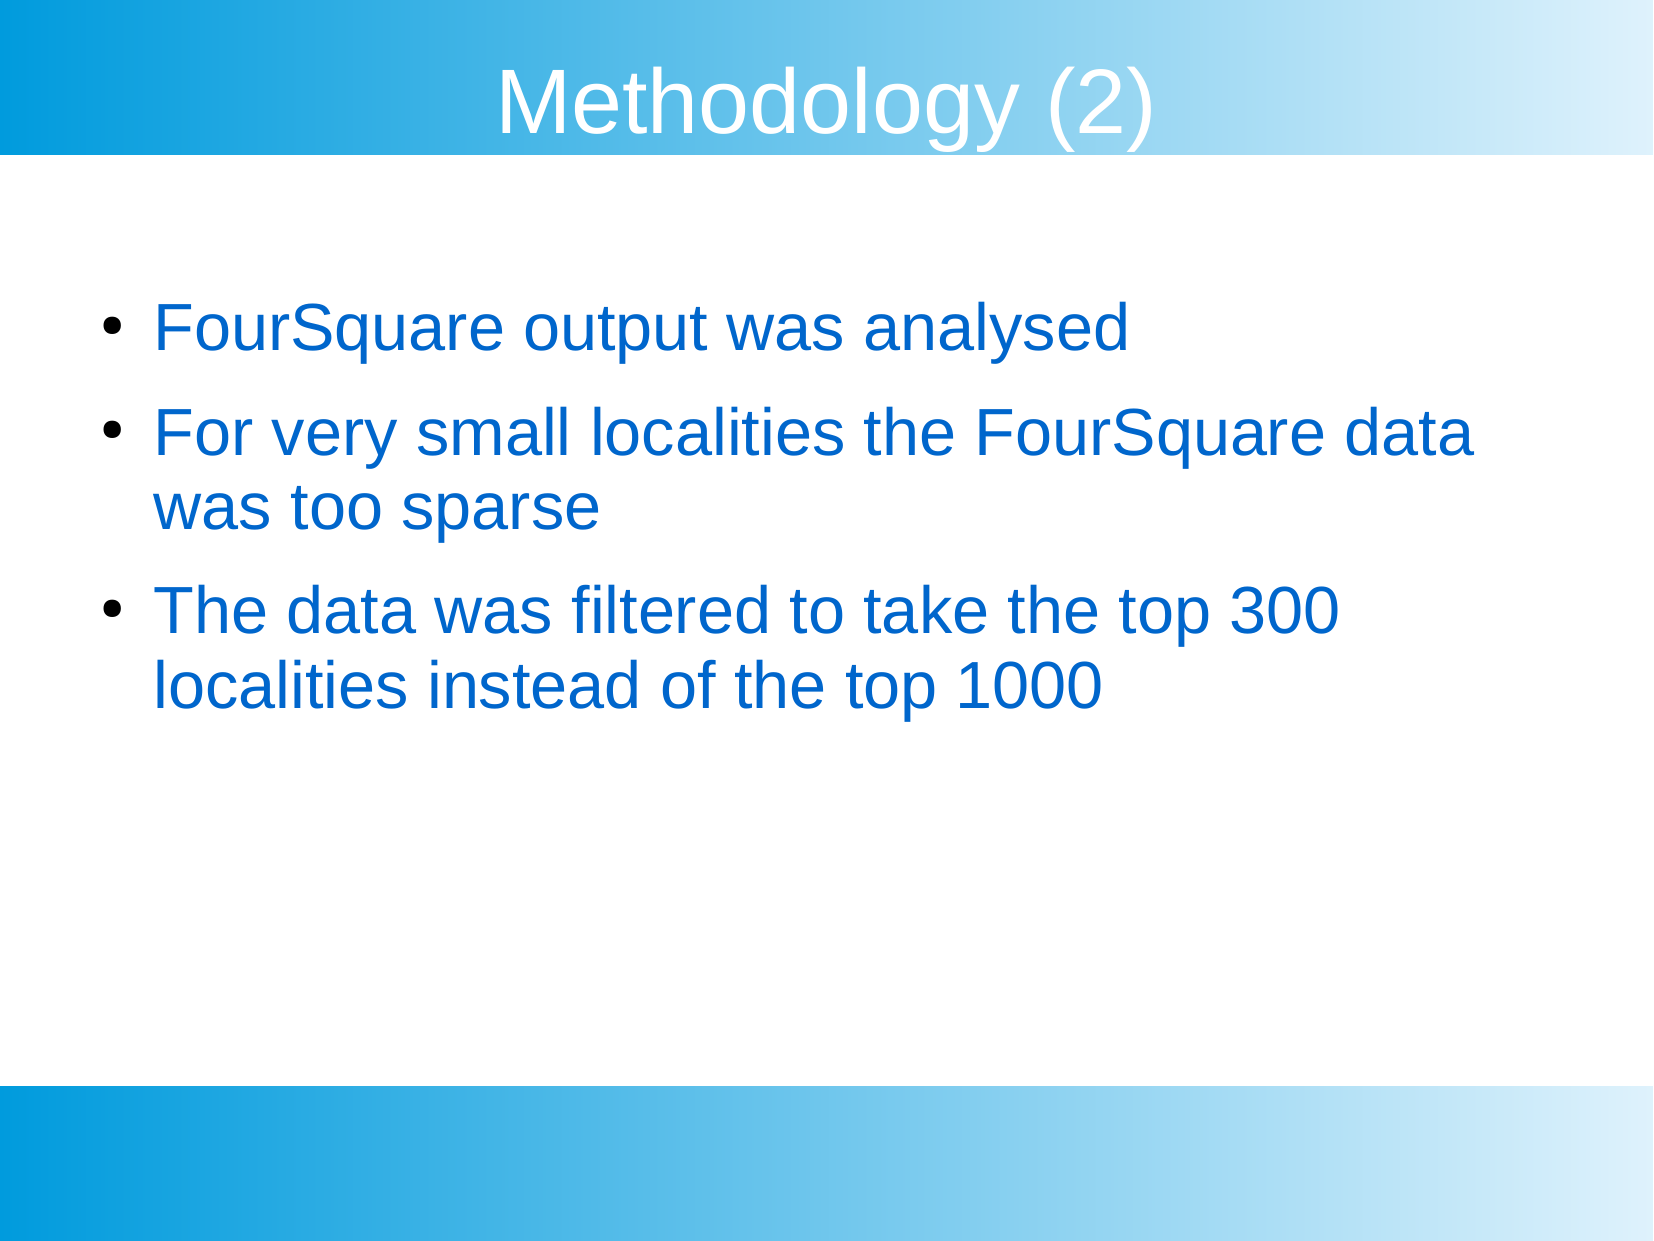

# Methodology (2)
FourSquare output was analysed
For very small localities the FourSquare data was too sparse
The data was filtered to take the top 300 localities instead of the top 1000